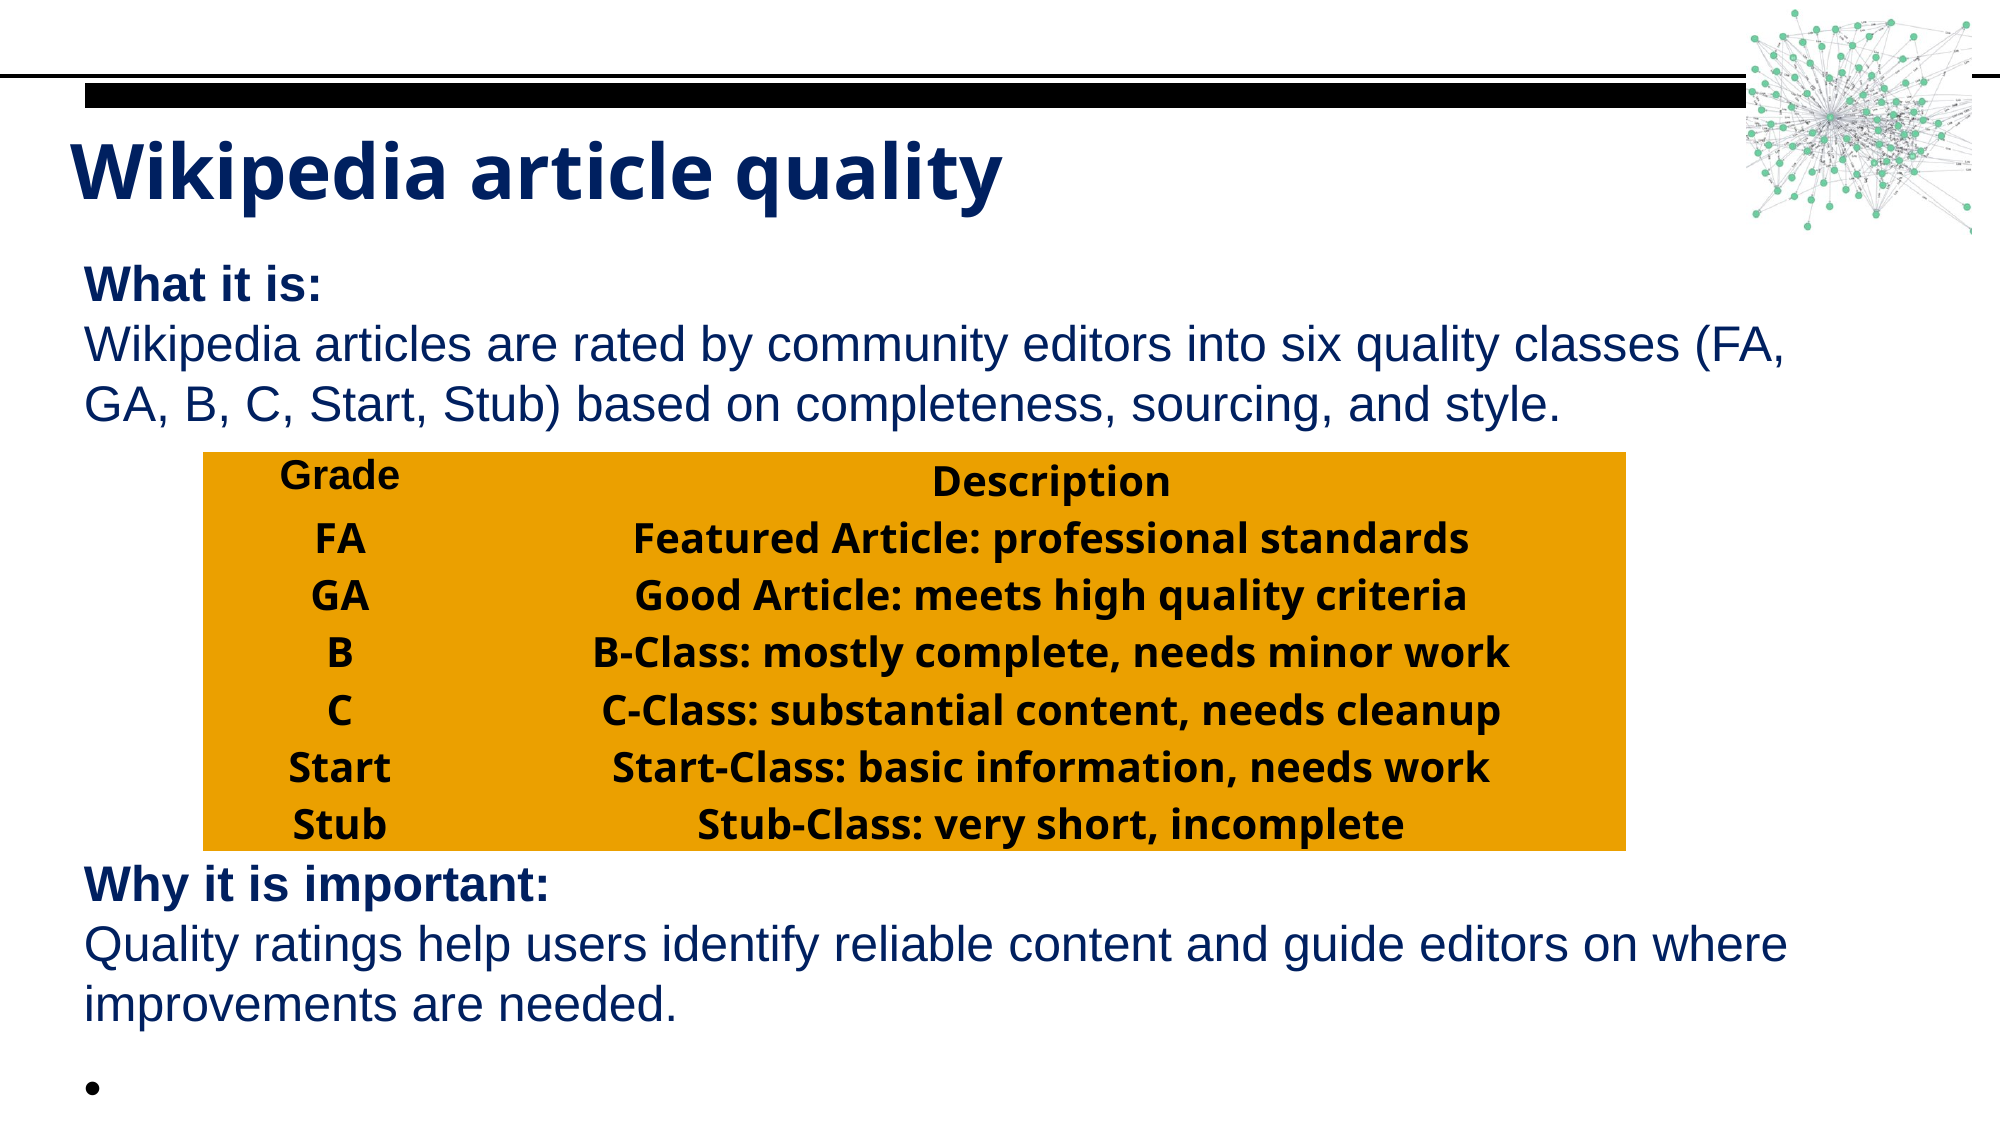

# Wikipedia article quality
What it is:
Wikipedia articles are rated by community editors into six quality classes (FA, GA, B, C, Start, Stub) based on completeness, sourcing, and style.
Why it is important:
Quality ratings help users identify reliable content and guide editors on where improvements are needed.
| Grade | Description |
| --- | --- |
| FA | Featured Article: professional standards |
| GA | Good Article: meets high quality criteria |
| B | B-Class: mostly complete, needs minor work |
| C | C-Class: substantial content, needs cleanup |
| Start | Start-Class: basic information, needs work |
| Stub | Stub-Class: very short, incomplete |